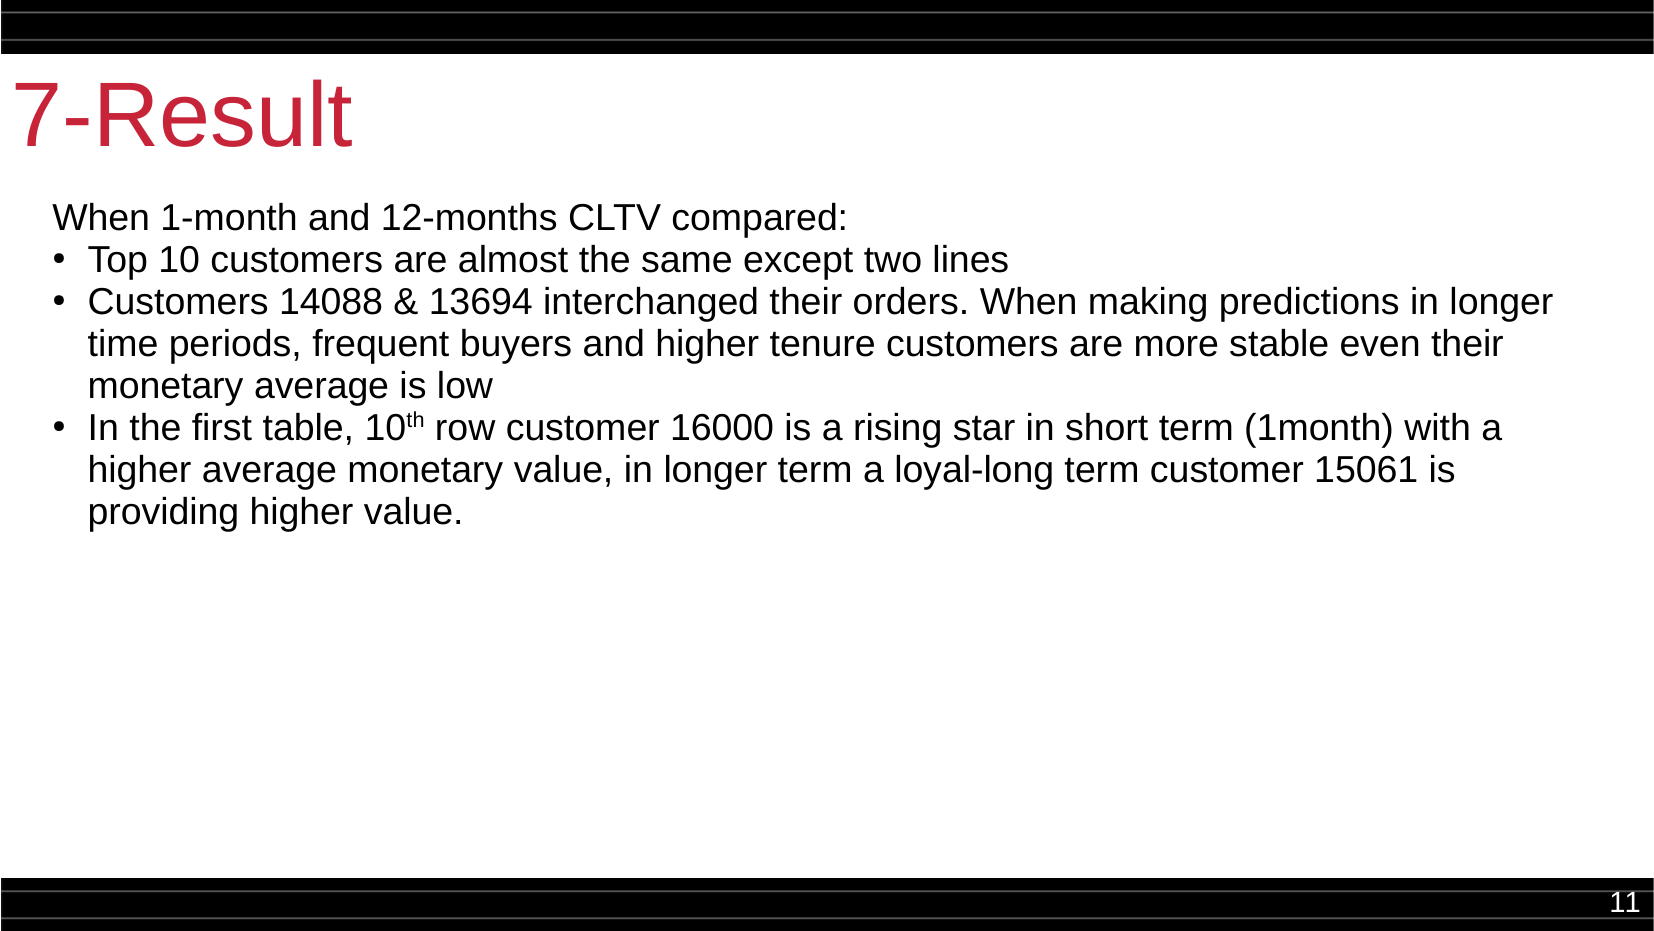

# 7-Result
When 1-month and 12-months CLTV compared:
Top 10 customers are almost the same except two lines
Customers 14088 & 13694 interchanged their orders. When making predictions in longer time periods, frequent buyers and higher tenure customers are more stable even their monetary average is low
In the first table, 10th row customer 16000 is a rising star in short term (1month) with a higher average monetary value, in longer term a loyal-long term customer 15061 is providing higher value.